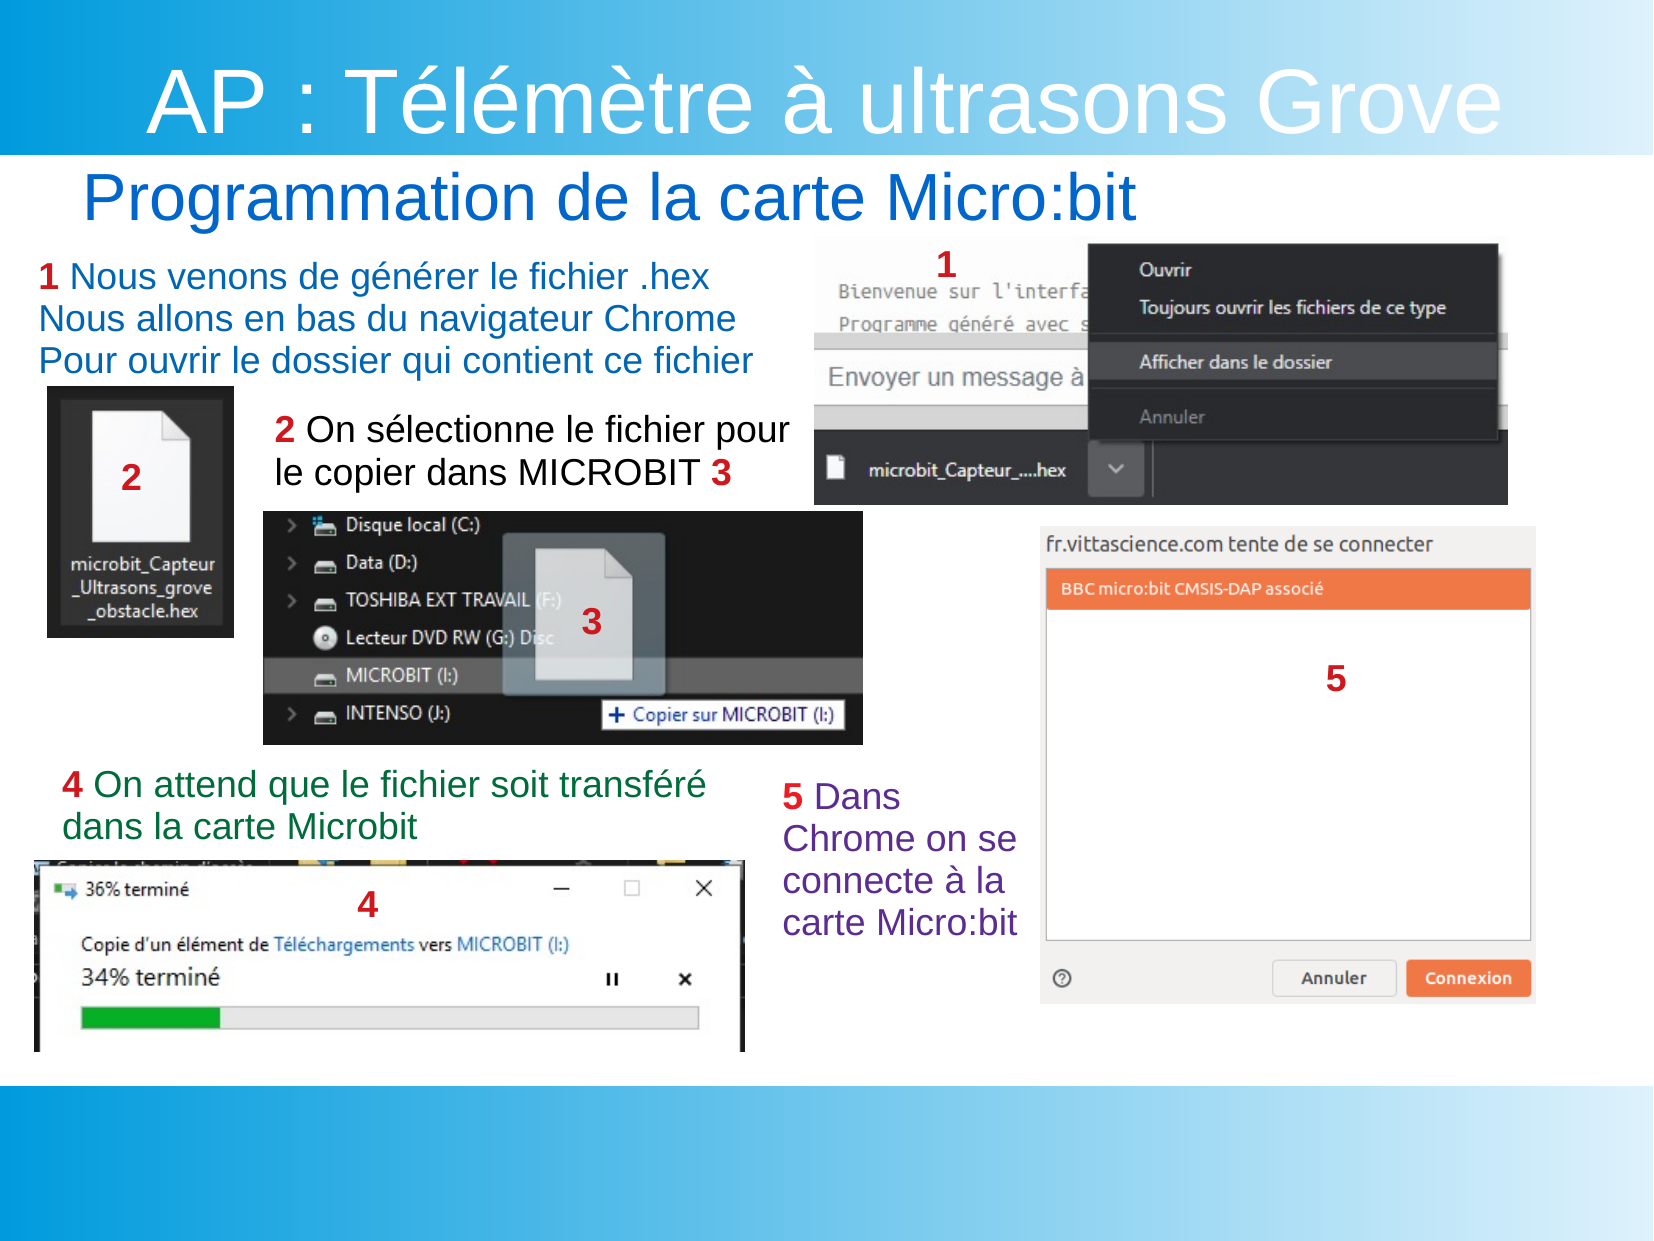

# AP : Télémètre à ultrasons Grove
Programmation de la carte Micro:bit
1
1 Nous venons de générer le fichier .hex
Nous allons en bas du navigateur Chrome
Pour ouvrir le dossier qui contient ce fichier
2 On sélectionne le fichier pour le copier dans MICROBIT 3
2
3
5
4 On attend que le fichier soit transféré dans la carte Microbit
5 Dans Chrome on se connecte à la carte Micro:bit
4